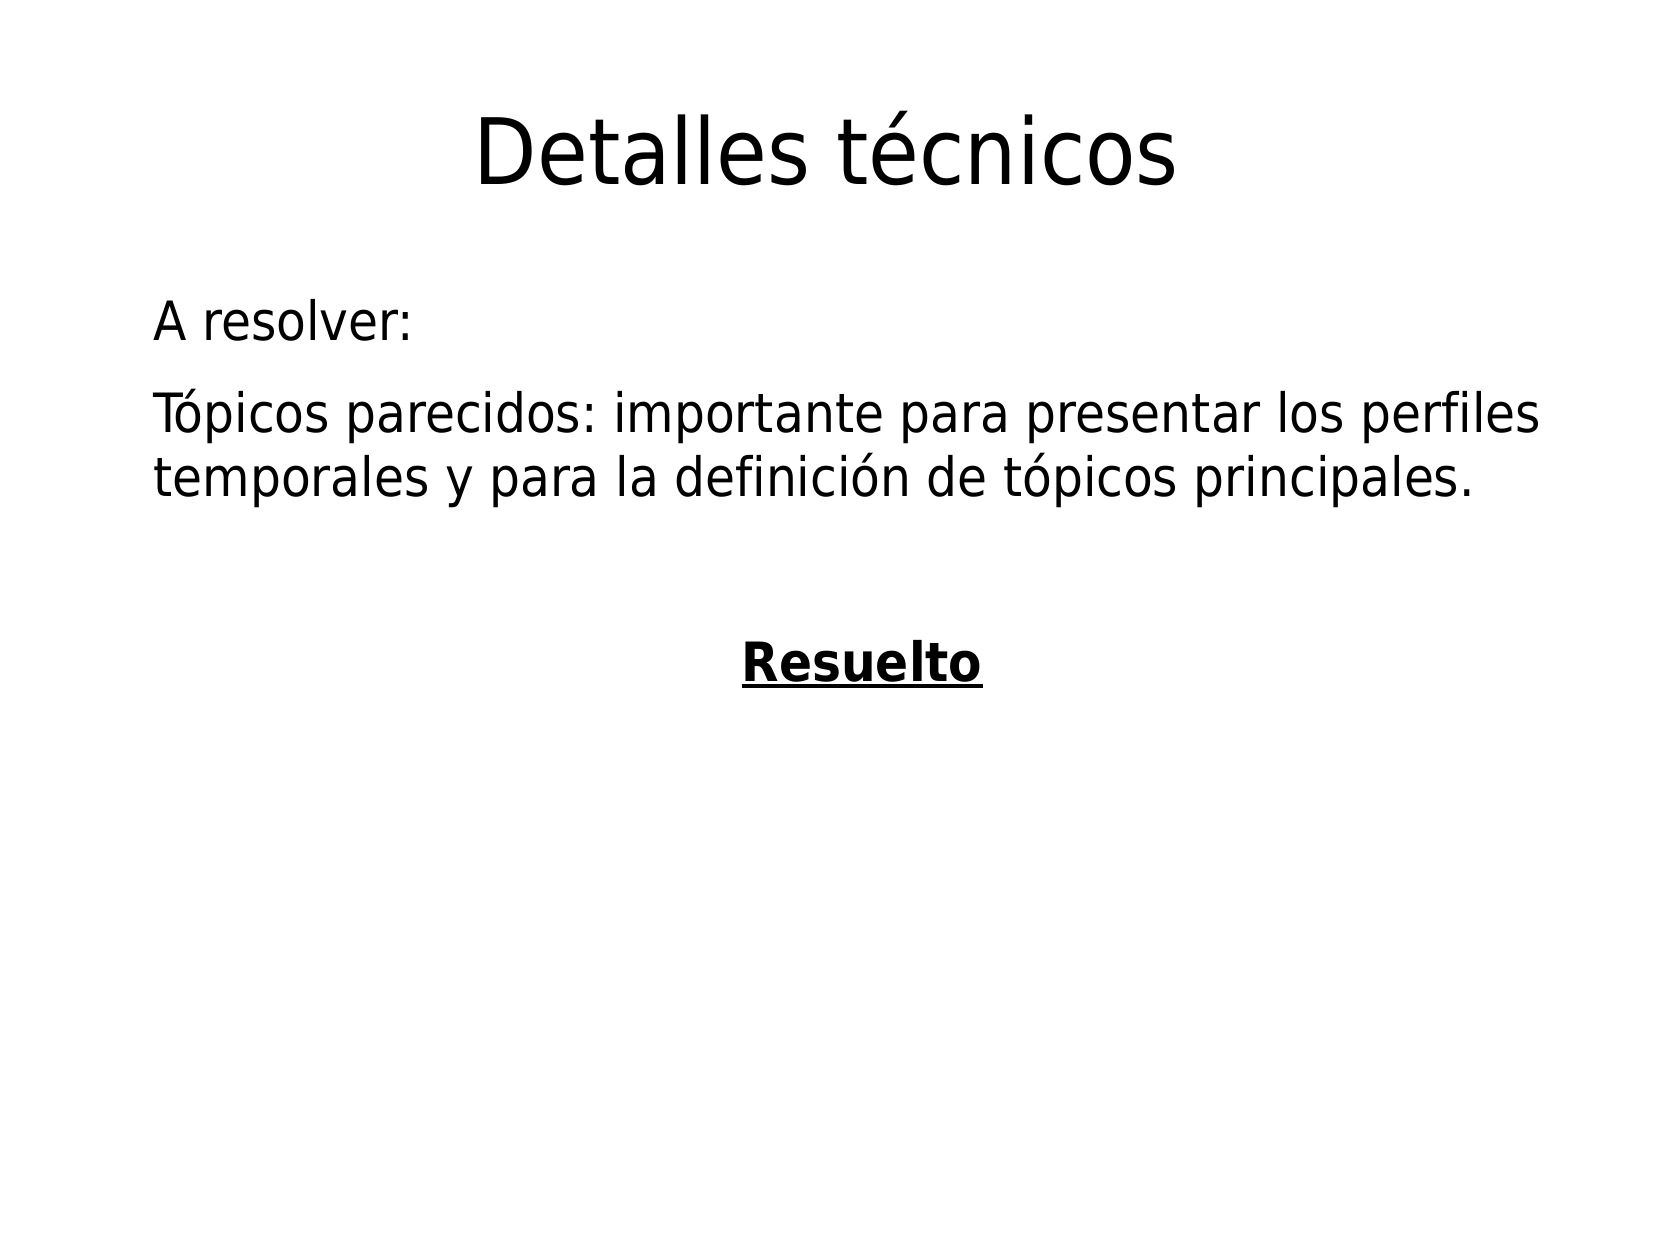

# Detalles técnicos
A resolver:
Tópicos parecidos: importante para presentar los perfiles temporales y para la definición de tópicos principales.
Resuelto